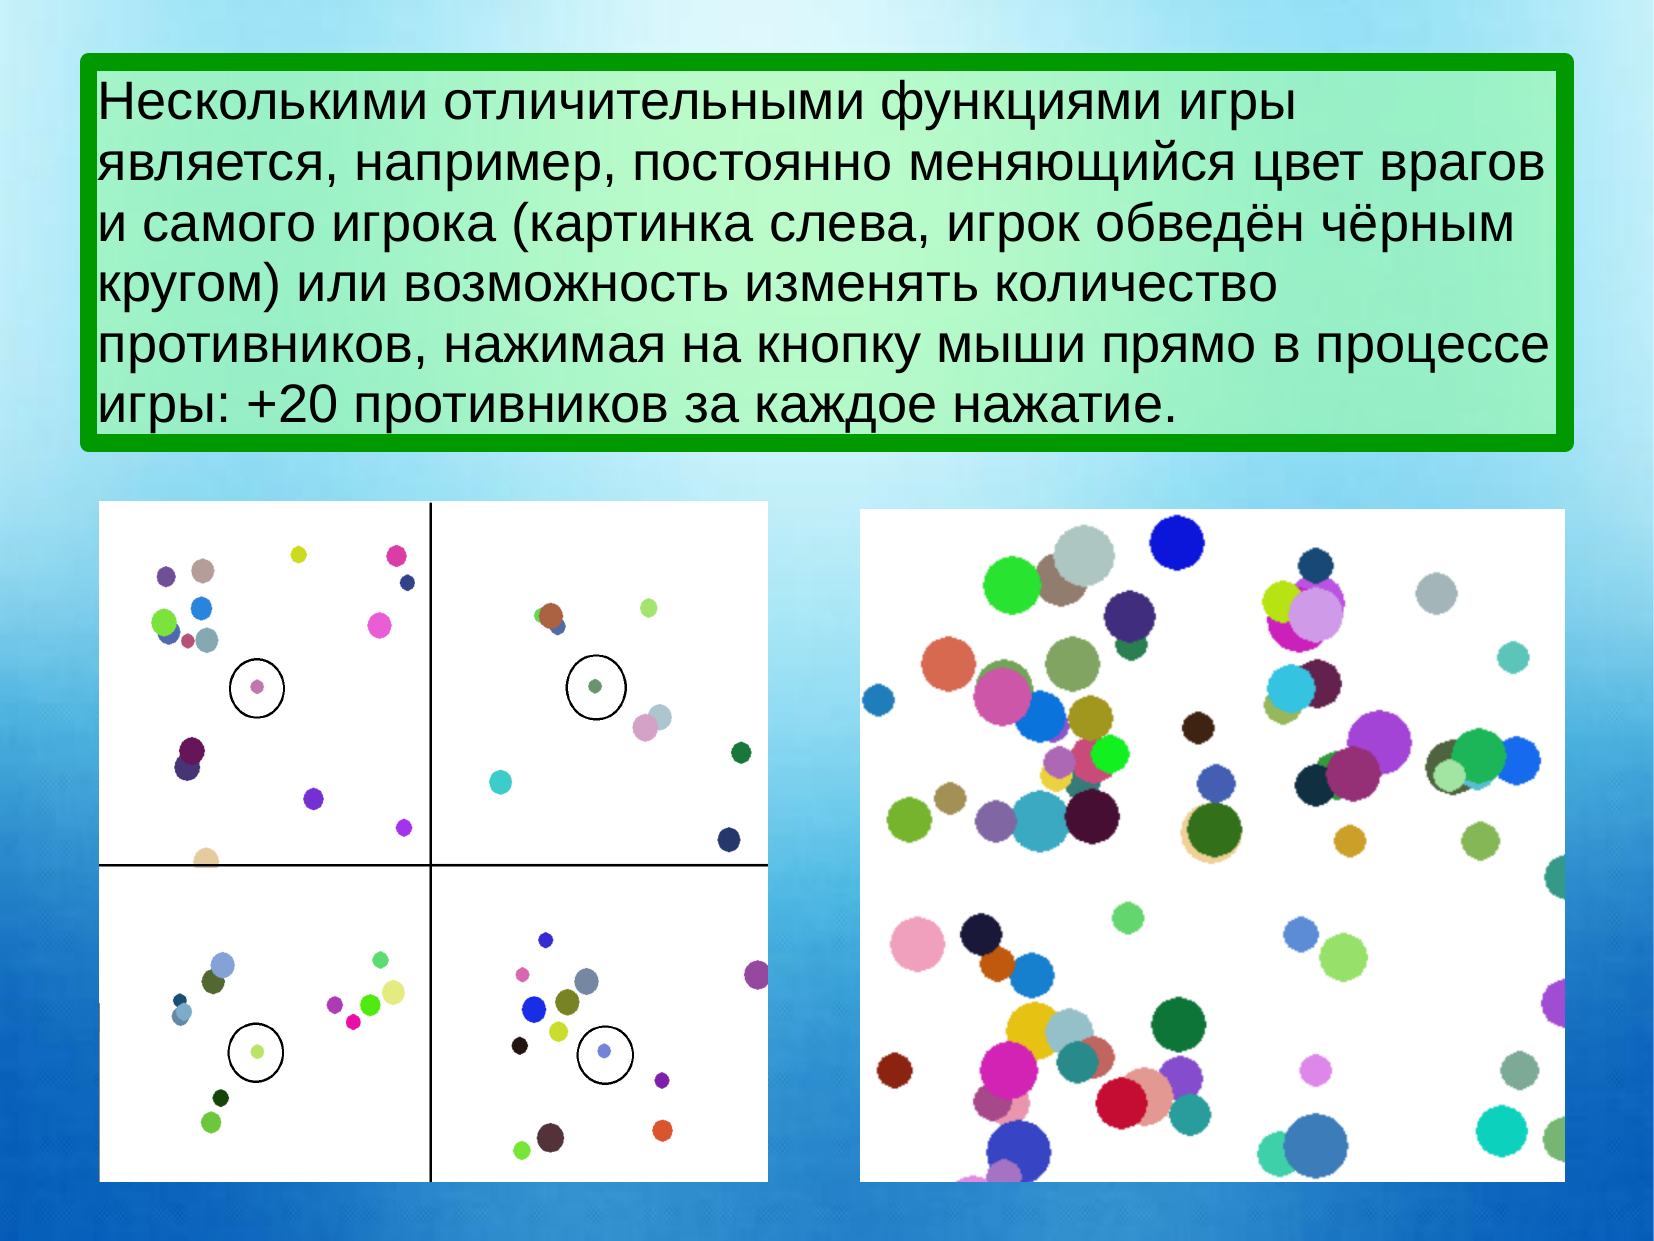

# Несколькими отличительными функциями игры является, например, постоянно меняющийся цвет врагов и самого игрока (картинка слева, игрок обведён чёрным кругом) или возможность изменять количество противников, нажимая на кнопку мыши прямо в процессе игры: +20 противников за каждое нажатие.